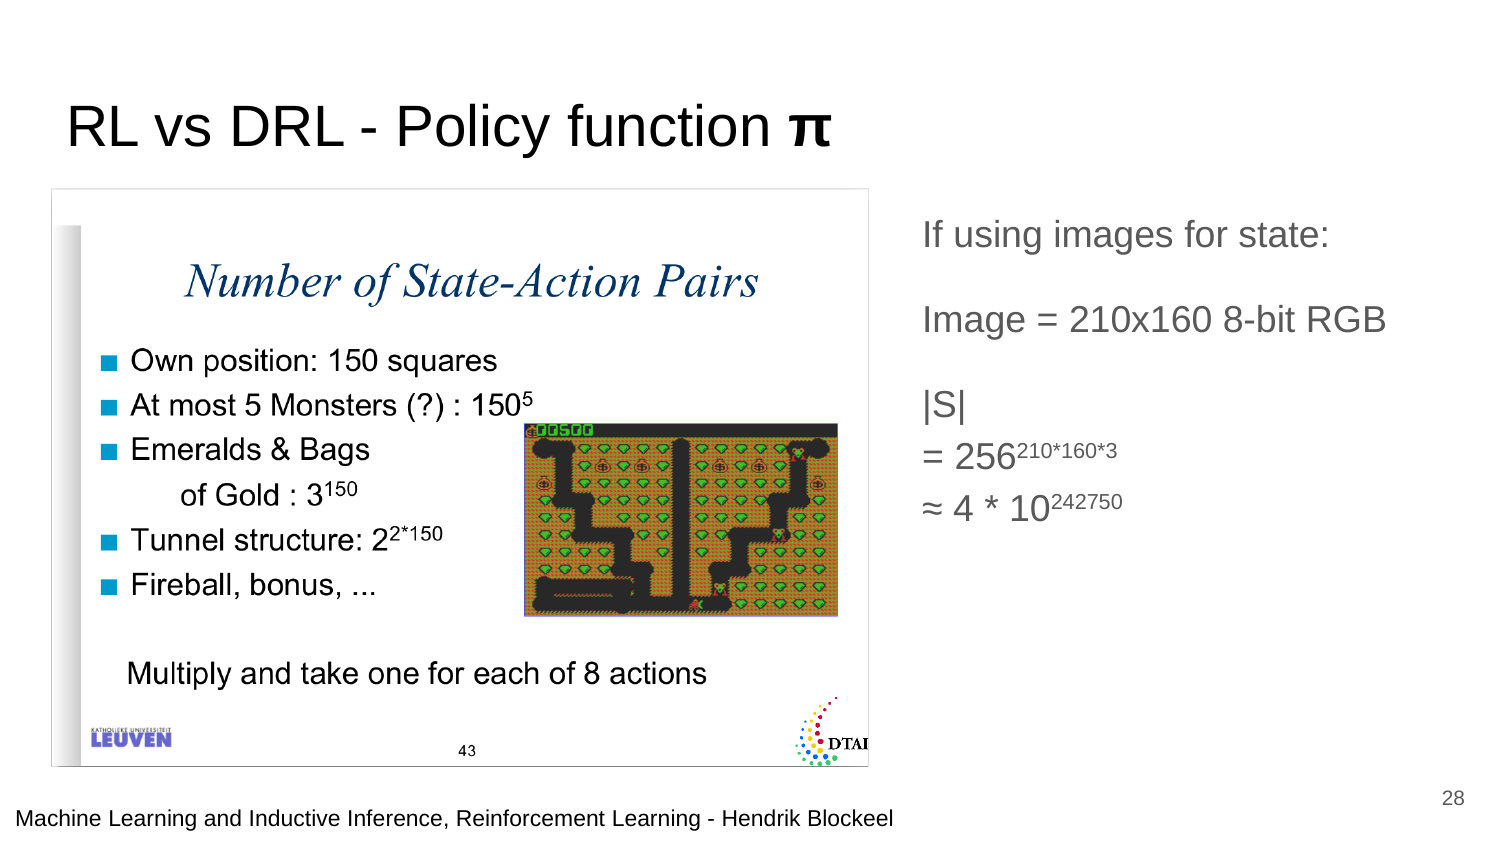

# RL vs DRL - Policy function π
If using images for state:
Image = 210x160 8-bit RGB
|S|
= 256210*160*3
≈ 4 * 10242750
Machine Learning and Inductive Inference, Reinforcement Learning - Hendrik Blockeel